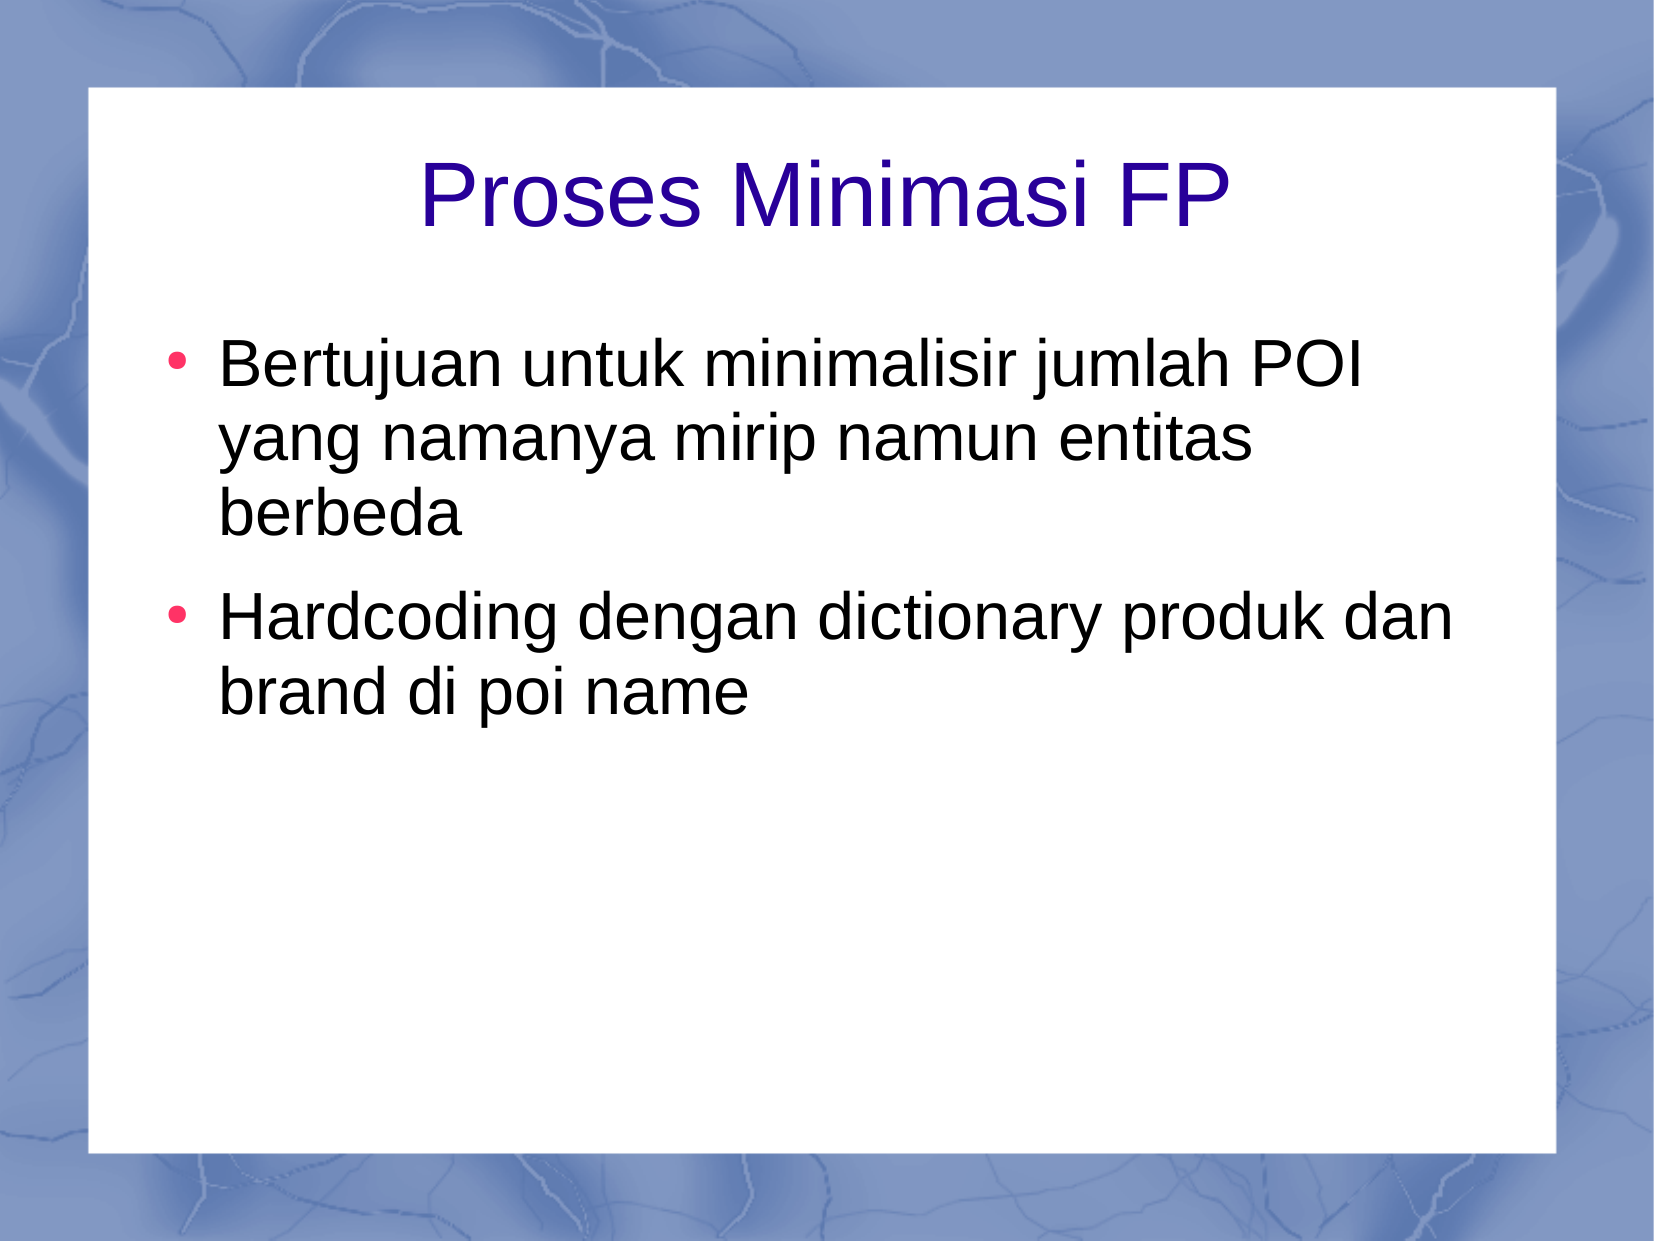

# Proses Minimasi FP
Bertujuan untuk minimalisir jumlah POI yang namanya mirip namun entitas berbeda
Hardcoding dengan dictionary produk dan brand di poi name